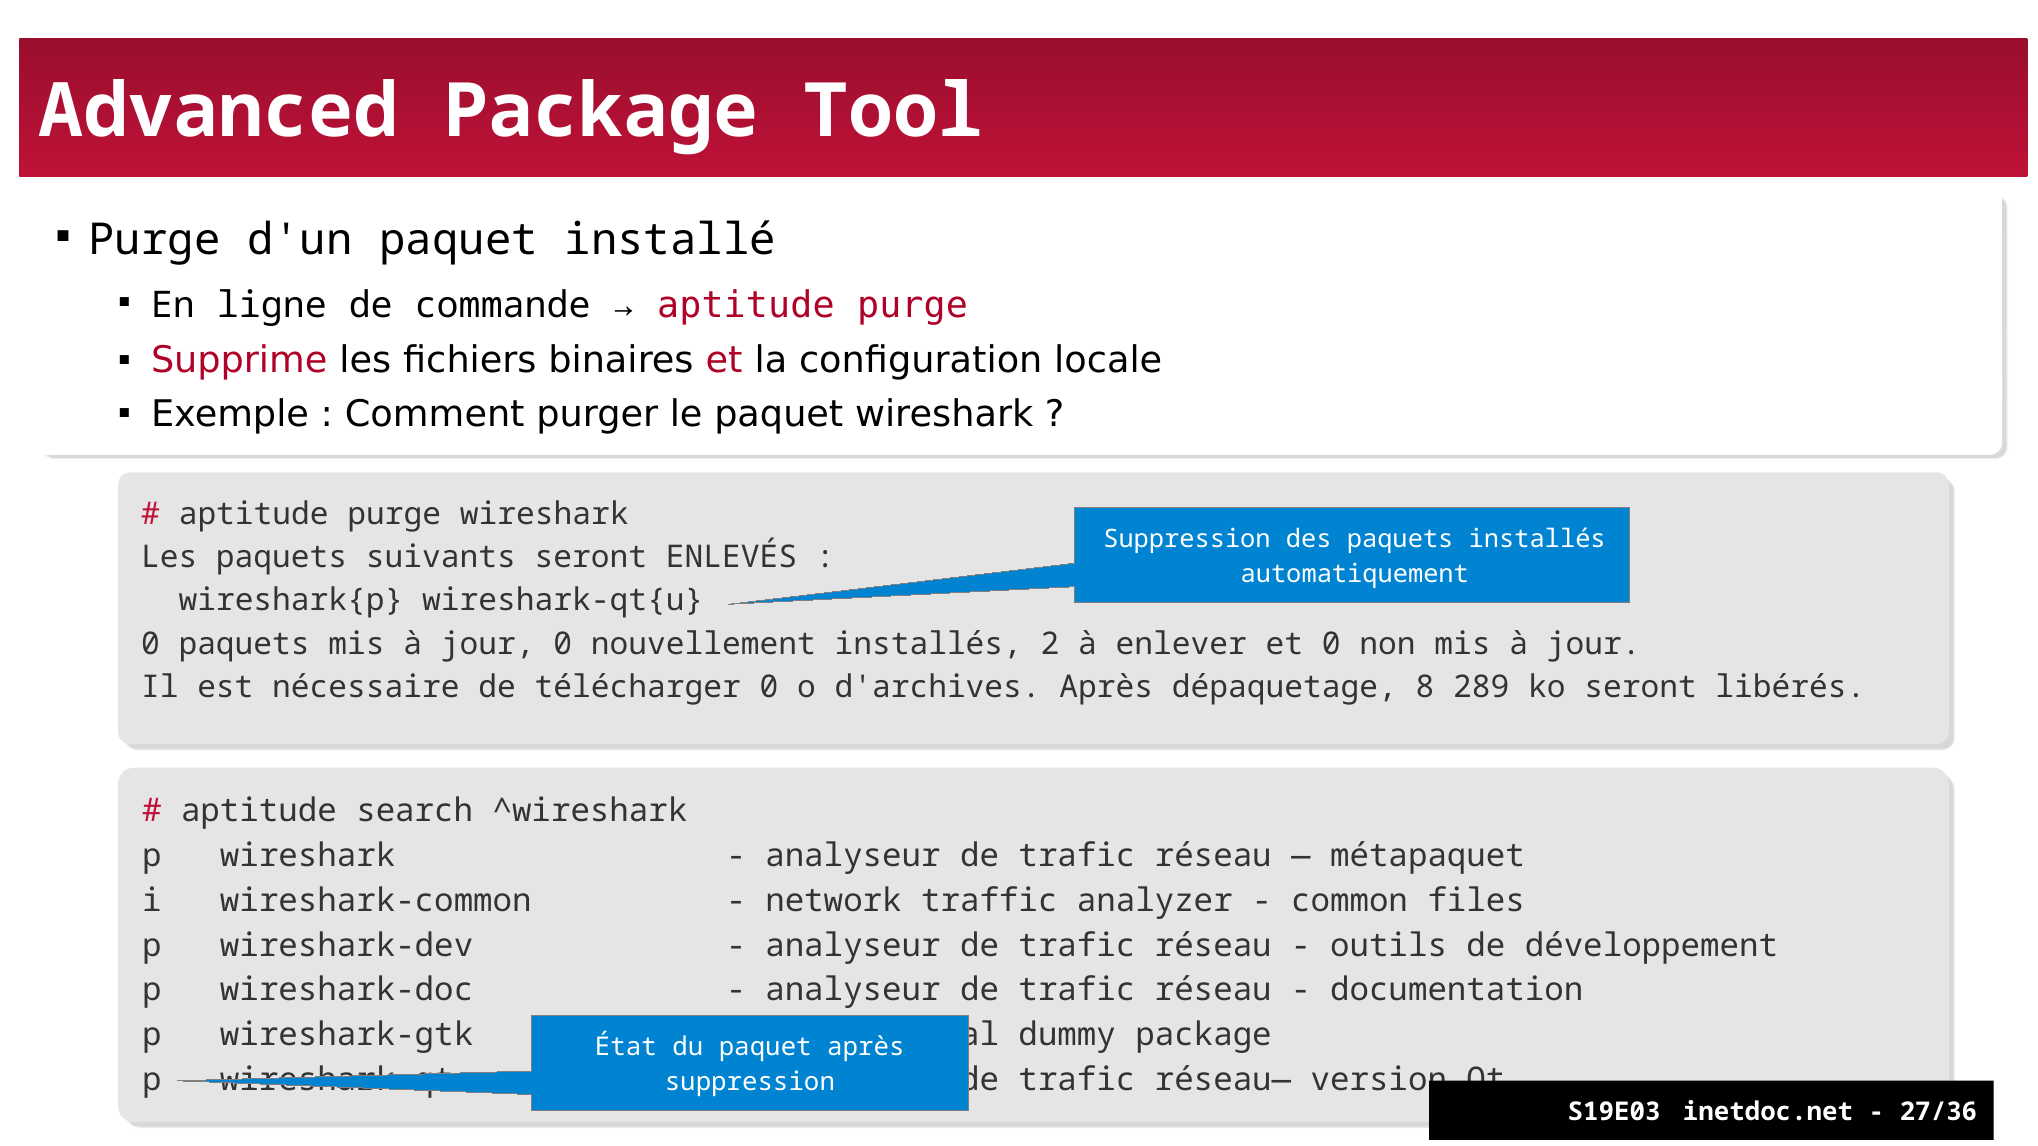

Advanced Package Tool
Purge d'un paquet installé
En ligne de commande → aptitude purge
Supprime les fichiers binaires et la configuration locale
Exemple : Comment purger le paquet wireshark ?
# aptitude purge wireshark
Les paquets suivants seront ENLEVÉS :
 wireshark{p} wireshark-qt{u}
0 paquets mis à jour, 0 nouvellement installés, 2 à enlever et 0 non mis à jour.
Il est nécessaire de télécharger 0 o d'archives. Après dépaquetage, 8 289 ko seront libérés.
Suppression des paquets installés automatiquement
# aptitude search ^wireshark
p wireshark - analyseur de trafic réseau — métapaquet
i wireshark-common - network traffic analyzer - common files
p wireshark-dev - analyseur de trafic réseau - outils de développement
p wireshark-doc - analyseur de trafic réseau - documentation
p wireshark-gtk - transitional dummy package
p wireshark-qt - analyseur de trafic réseau— version Qt
État du paquet après suppression
S19E03	inetdoc.net - /36